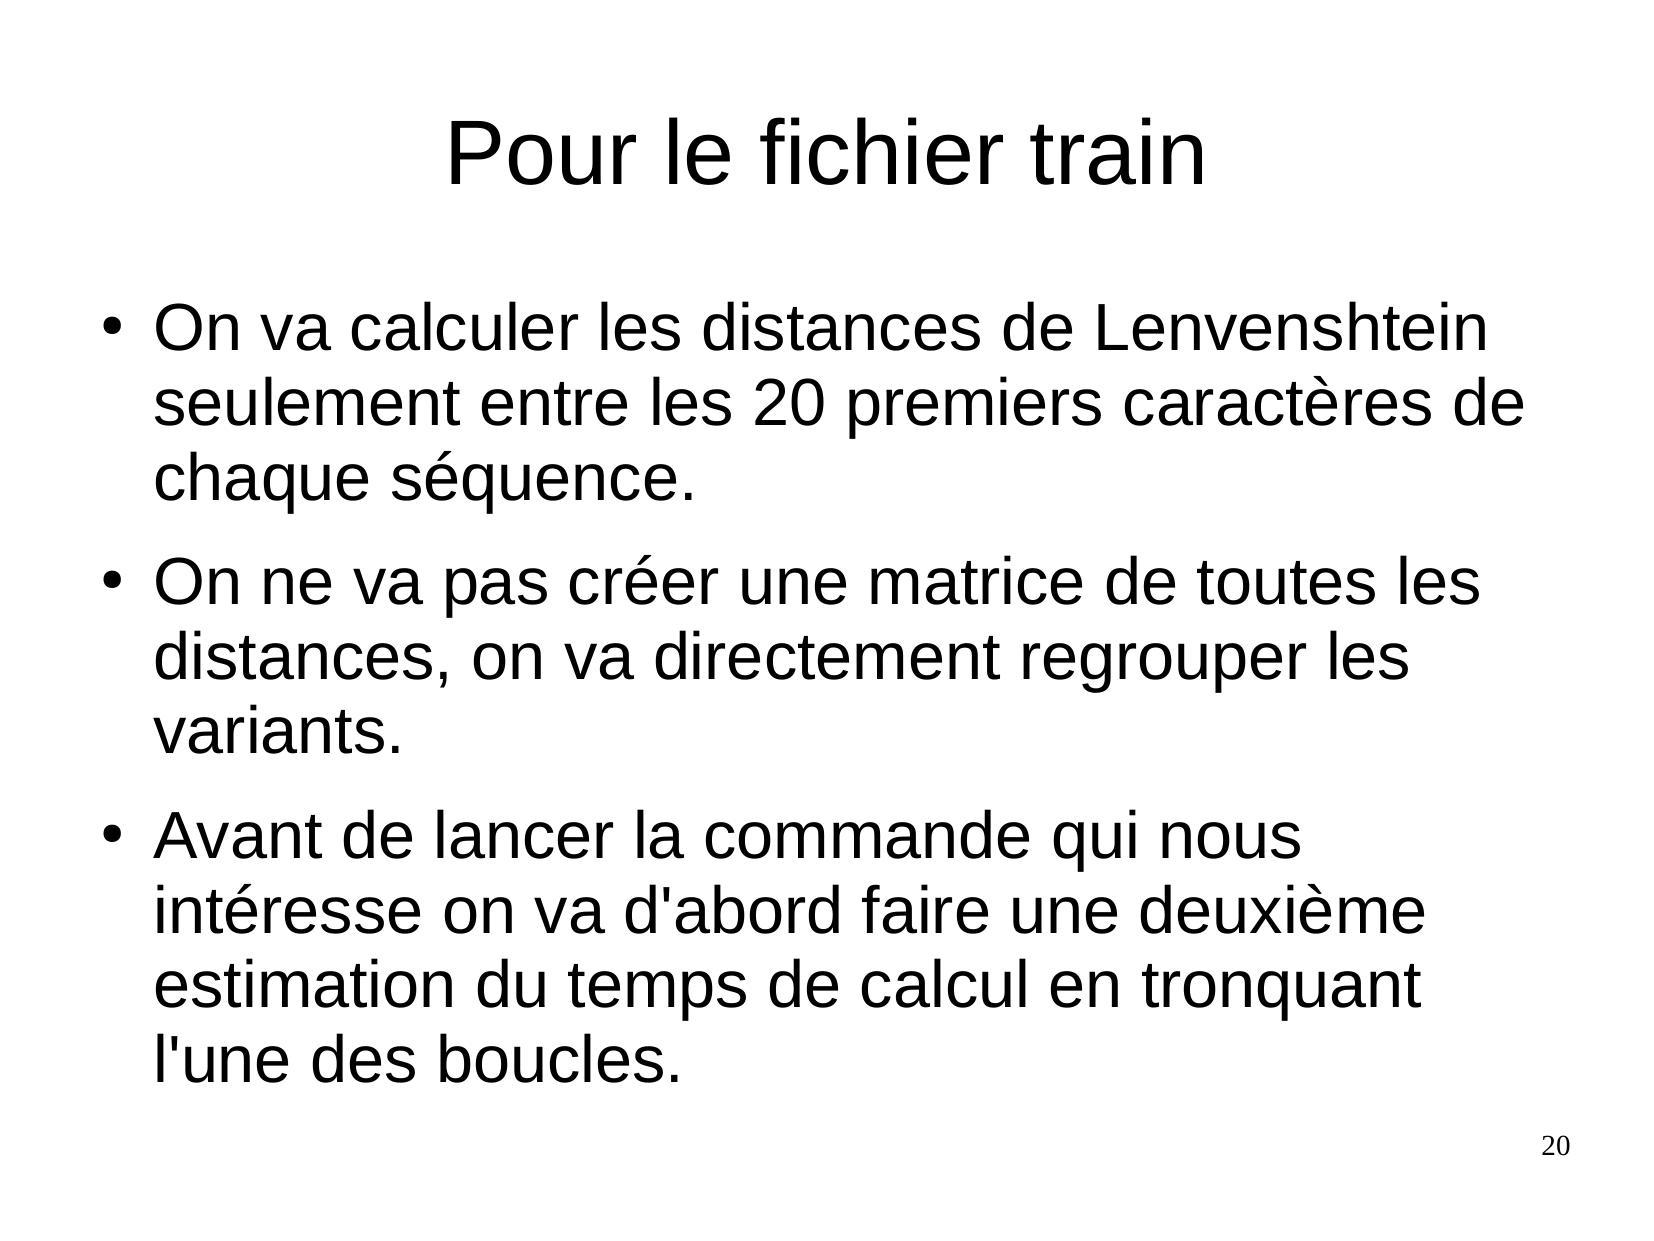

# Pour le fichier train
On va calculer les distances de Lenvenshtein seulement entre les 20 premiers caractères de chaque séquence.
On ne va pas créer une matrice de toutes les distances, on va directement regrouper les variants.
Avant de lancer la commande qui nous intéresse on va d'abord faire une deuxième estimation du temps de calcul en tronquant l'une des boucles.
20